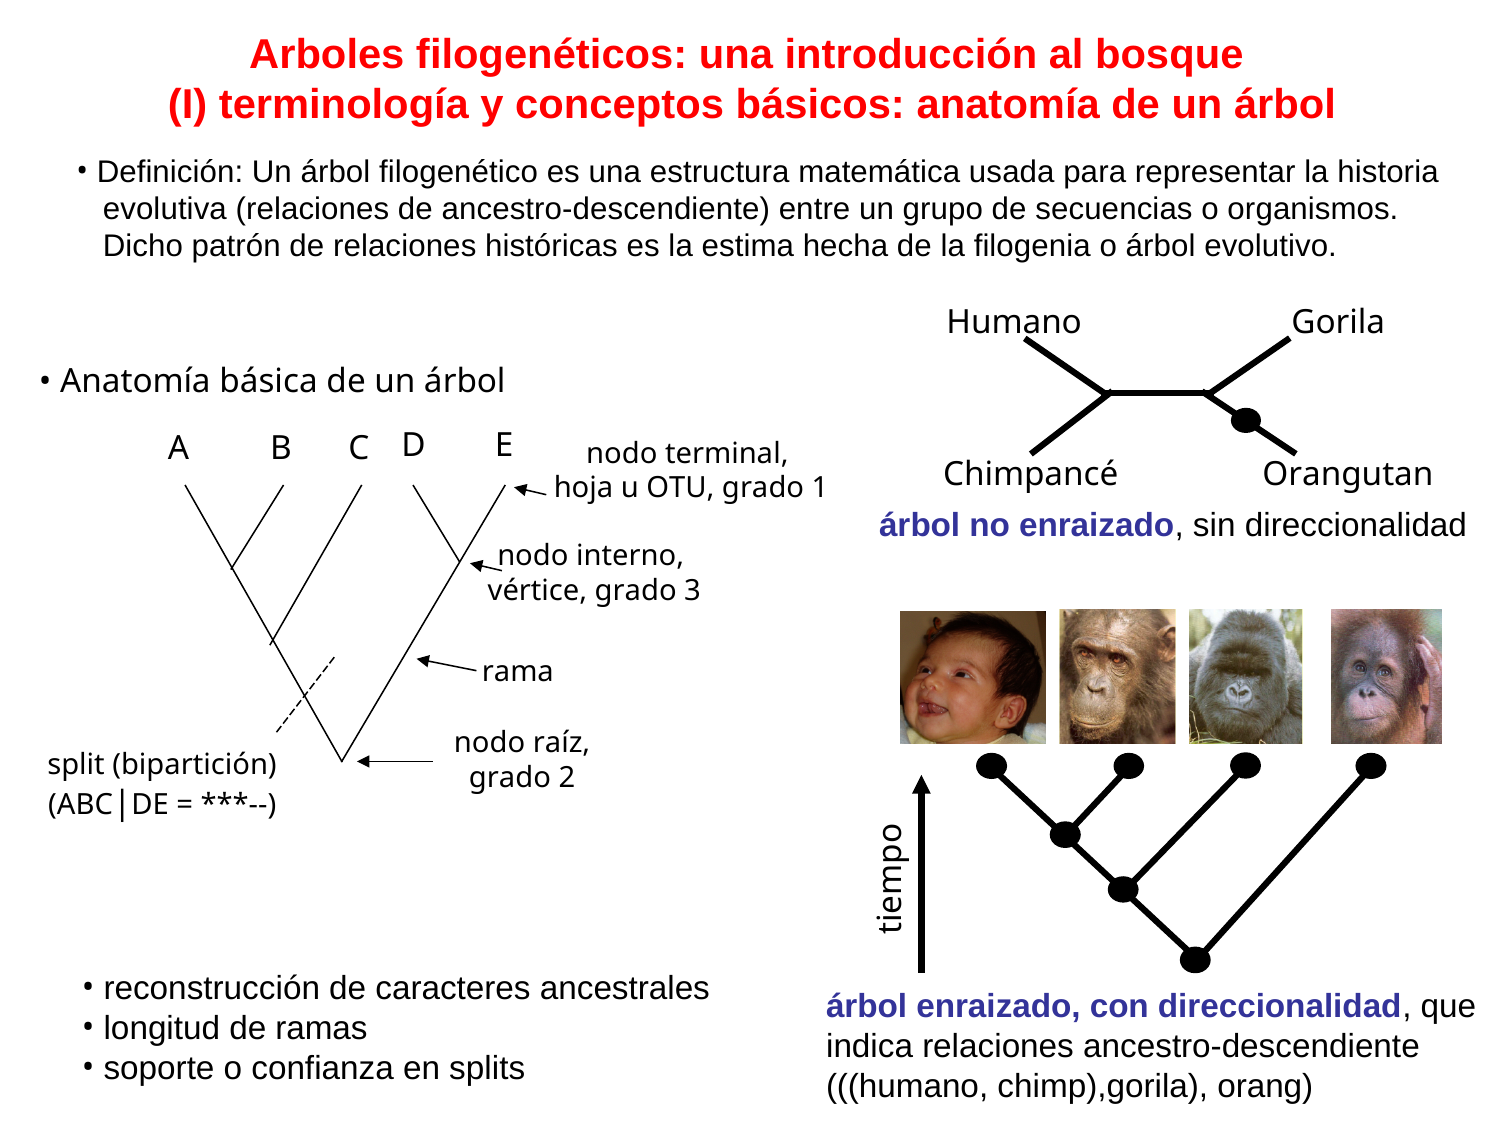

Arboles filogenéticos: una introducción al bosque
(I) terminología y conceptos básicos: anatomía de un árbol
 Definición: Un árbol filogenético es una estructura matemática usada para representar la historia
 evolutiva (relaciones de ancestro-descendiente) entre un grupo de secuencias o organismos.
 Dicho patrón de relaciones históricas es la estima hecha de la filogenia o árbol evolutivo.
Humano
Gorila
Chimpancé
Orangutan
árbol no enraizado, sin direccionalidad
 Anatomía básica de un árbol
D
E
A
B
C
nodo terminal,
hoja u OTU, grado 1
nodo interno,
vértice, grado 3
rama
nodo raíz, grado 2
split (bipartición)
(ABC|DE = ***--)
tiempo
árbol enraizado, con direccionalidad, que
indica relaciones ancestro-descendiente
(((humano, chimp),gorila), orang)
 reconstrucción de caracteres ancestrales
 longitud de ramas
 soporte o confianza en splits